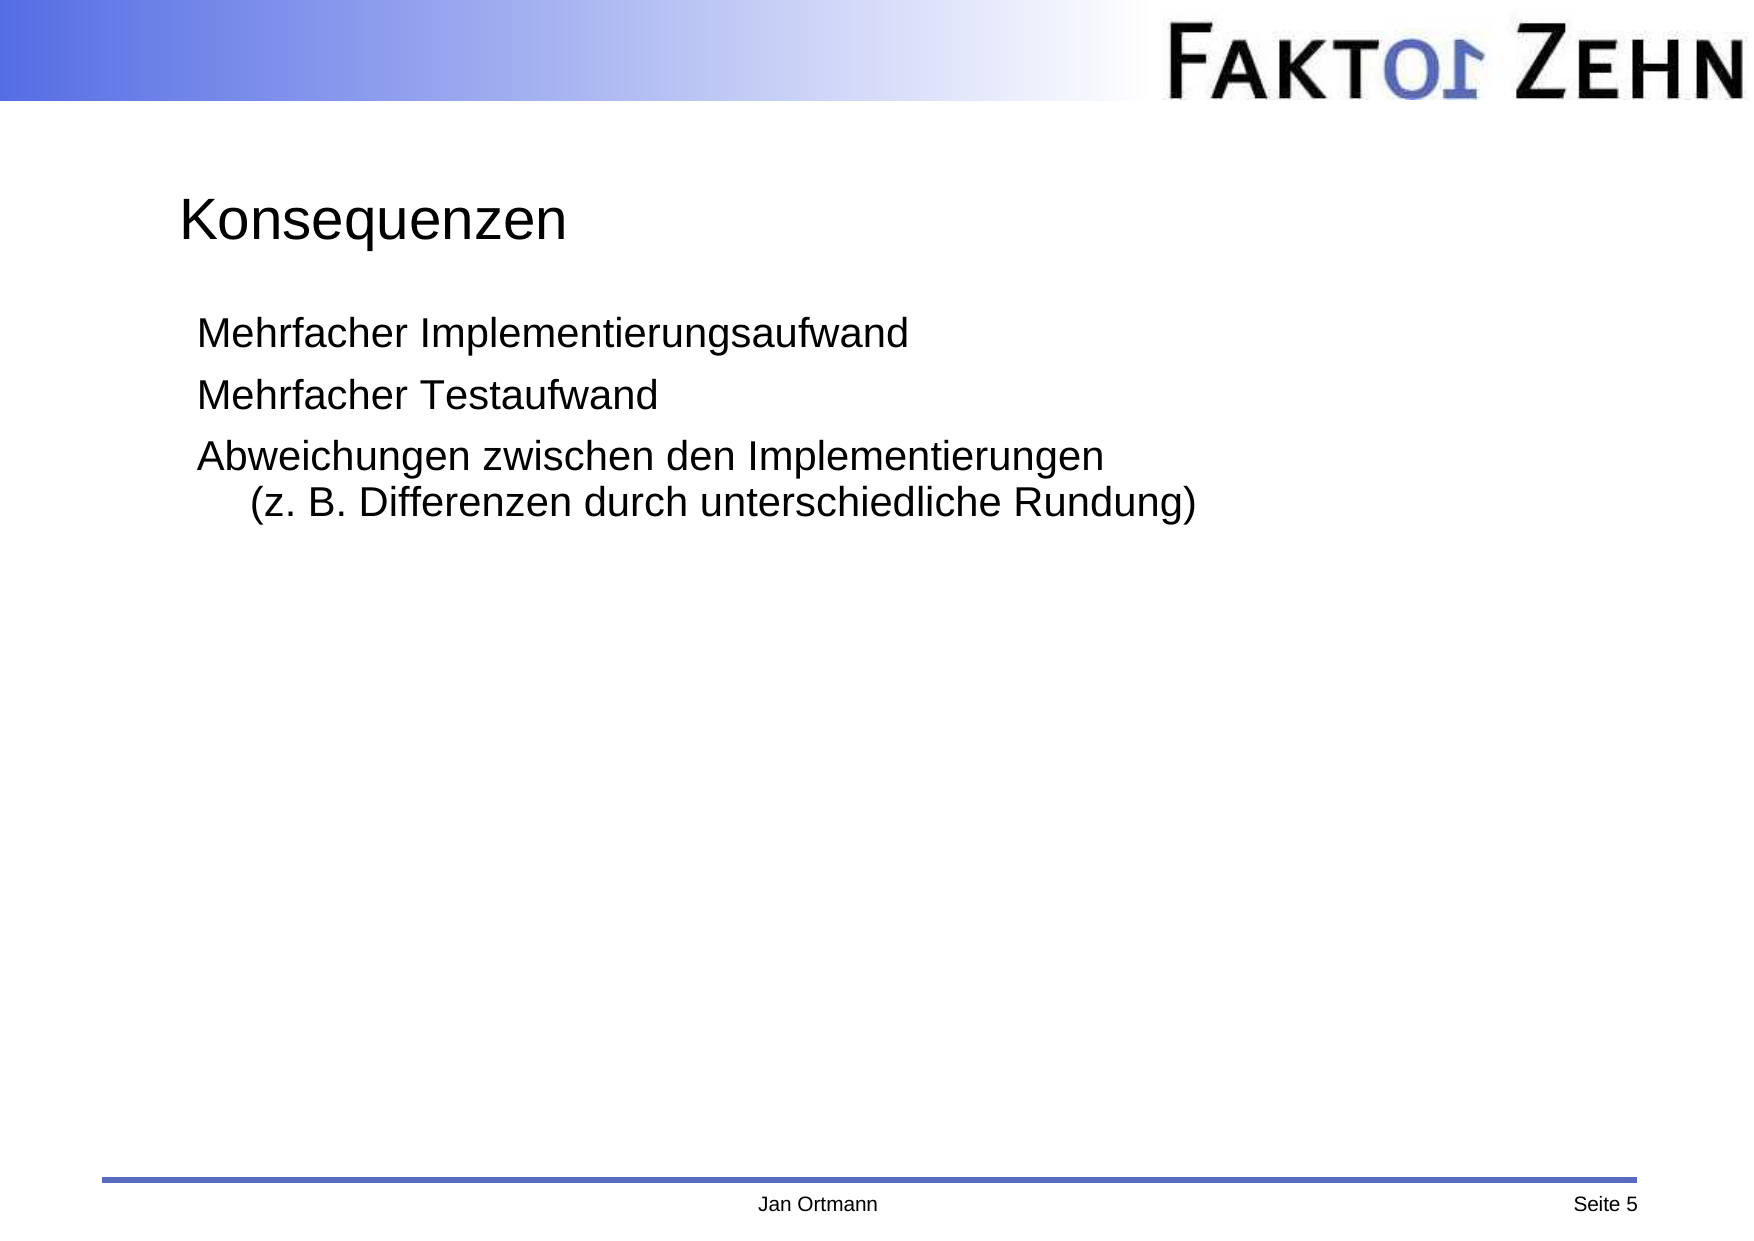

# Konsequenzen
Mehrfacher Implementierungsaufwand
Mehrfacher Testaufwand
Abweichungen zwischen den Implementierungen
(z. B. Differenzen durch unterschiedliche Rundung)